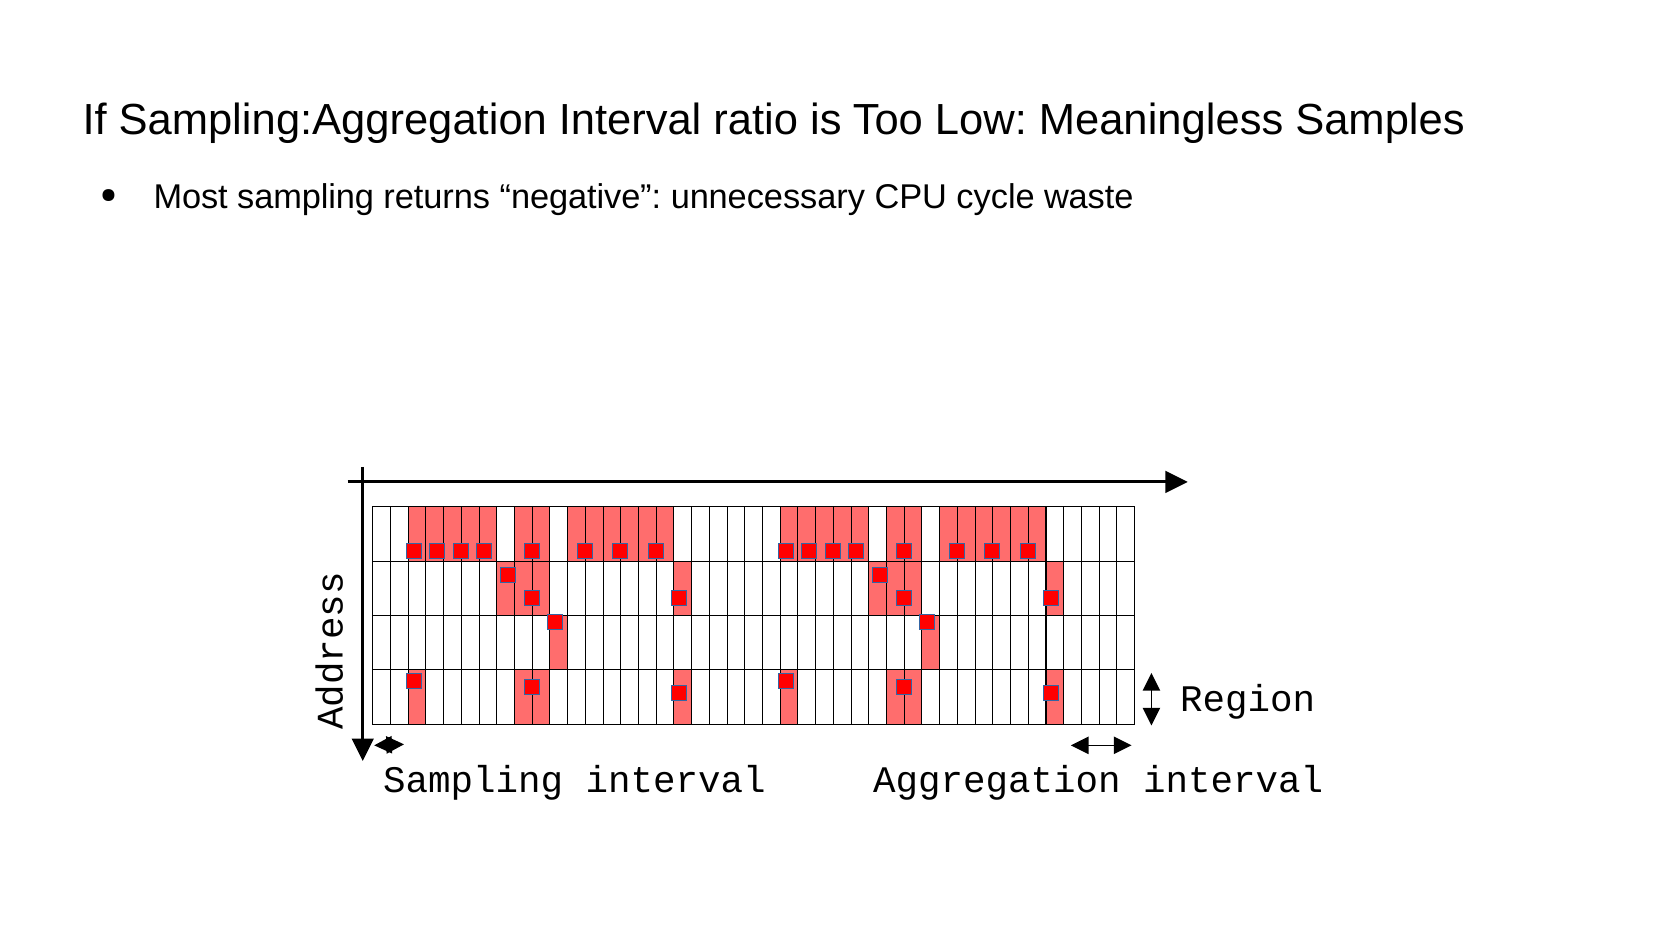

# If Sampling:Aggregation Interval ratio is Too Low: Meaningless Samples
Most sampling returns “negative”: unnecessary CPU cycle waste
| | | | | | | | | | | | | | | | | | | | | | | | | | | | | | | | | | | | | | | | | | | |
| --- | --- | --- | --- | --- | --- | --- | --- | --- | --- | --- | --- | --- | --- | --- | --- | --- | --- | --- | --- | --- | --- | --- | --- | --- | --- | --- | --- | --- | --- | --- | --- | --- | --- | --- | --- | --- | --- | --- | --- | --- | --- | --- |
| | | | | | | | | | | | | | | | | | | | | | | | | | | | | | | | | | | | | | | | | | | |
| | | | | | | | | | | | | | | | | | | | | | | | | | | | | | | | | | | | | | | | | | | |
| | | | | | | | | | | | | | | | | | | | | | | | | | | | | | | | | | | | | | | | | | | |
Address
Region
Aggregation interval
Sampling interval